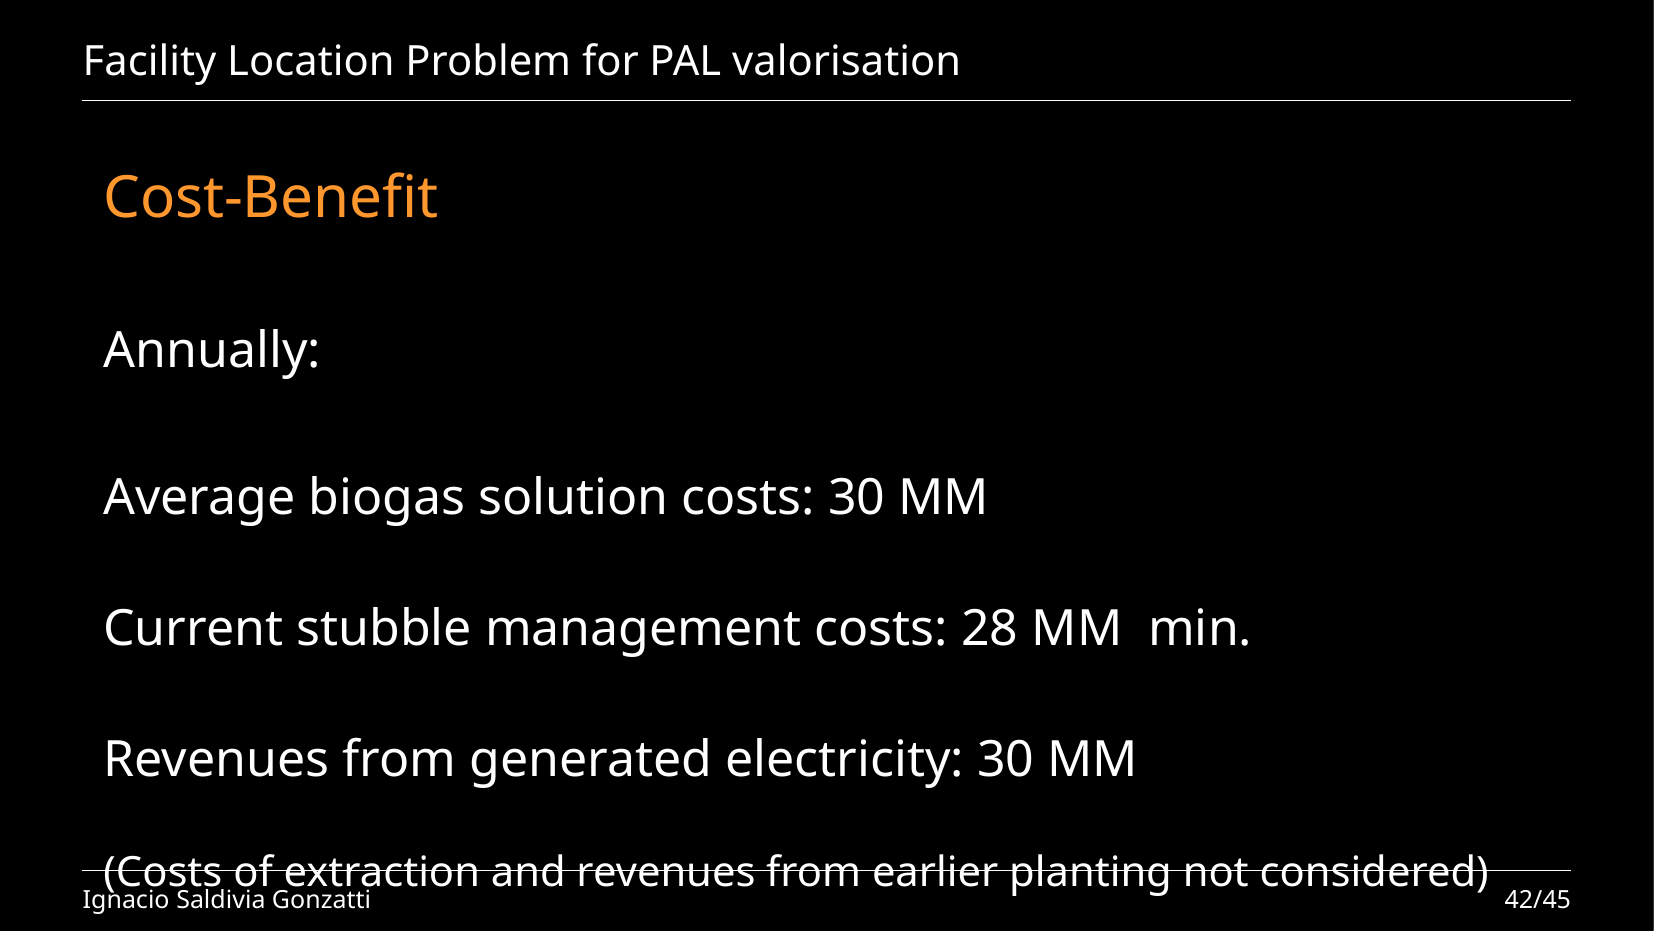

# Facility Location Problem for PAL valorisation
Cost-Benefit
Annually:
Average biogas solution costs: 30 MM
Current stubble management costs: 28 MM min.
Revenues from generated electricity: 30 MM
(Costs of extraction and revenues from earlier planting not considered)
Ignacio Saldivia Gonzatti
42